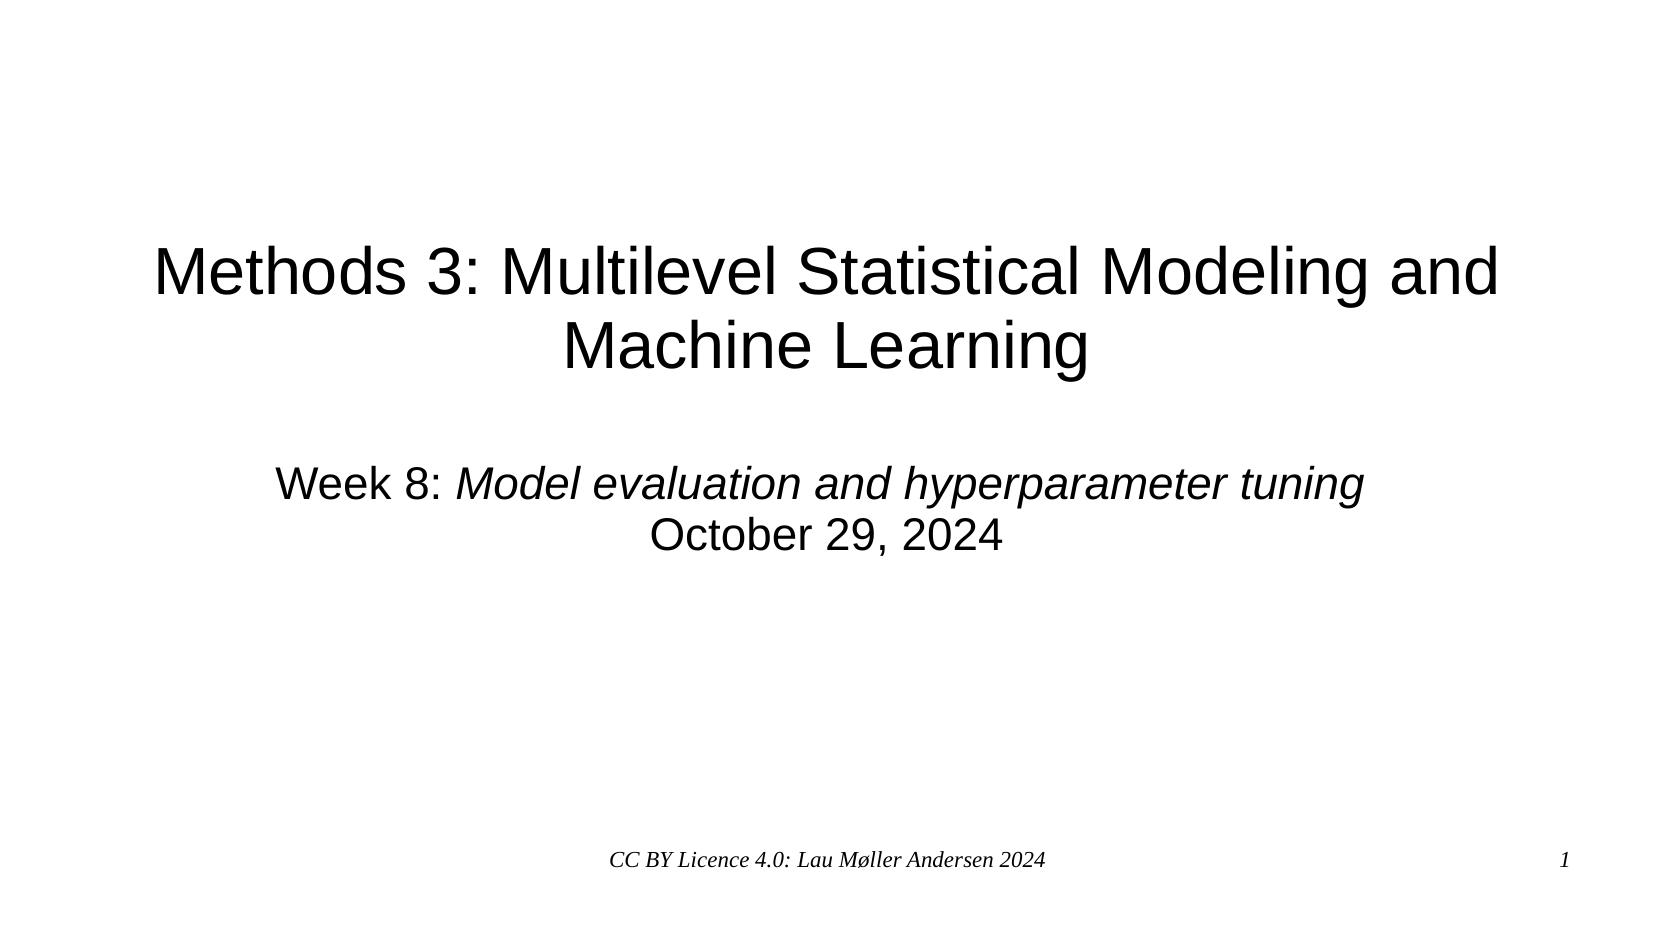

# Methods 3: Multilevel Statistical Modeling and Machine Learning
Week 8: Model evaluation and hyperparameter tuning
October 29, 2024
CC BY Licence 4.0: Lau Møller Andersen 2024
1